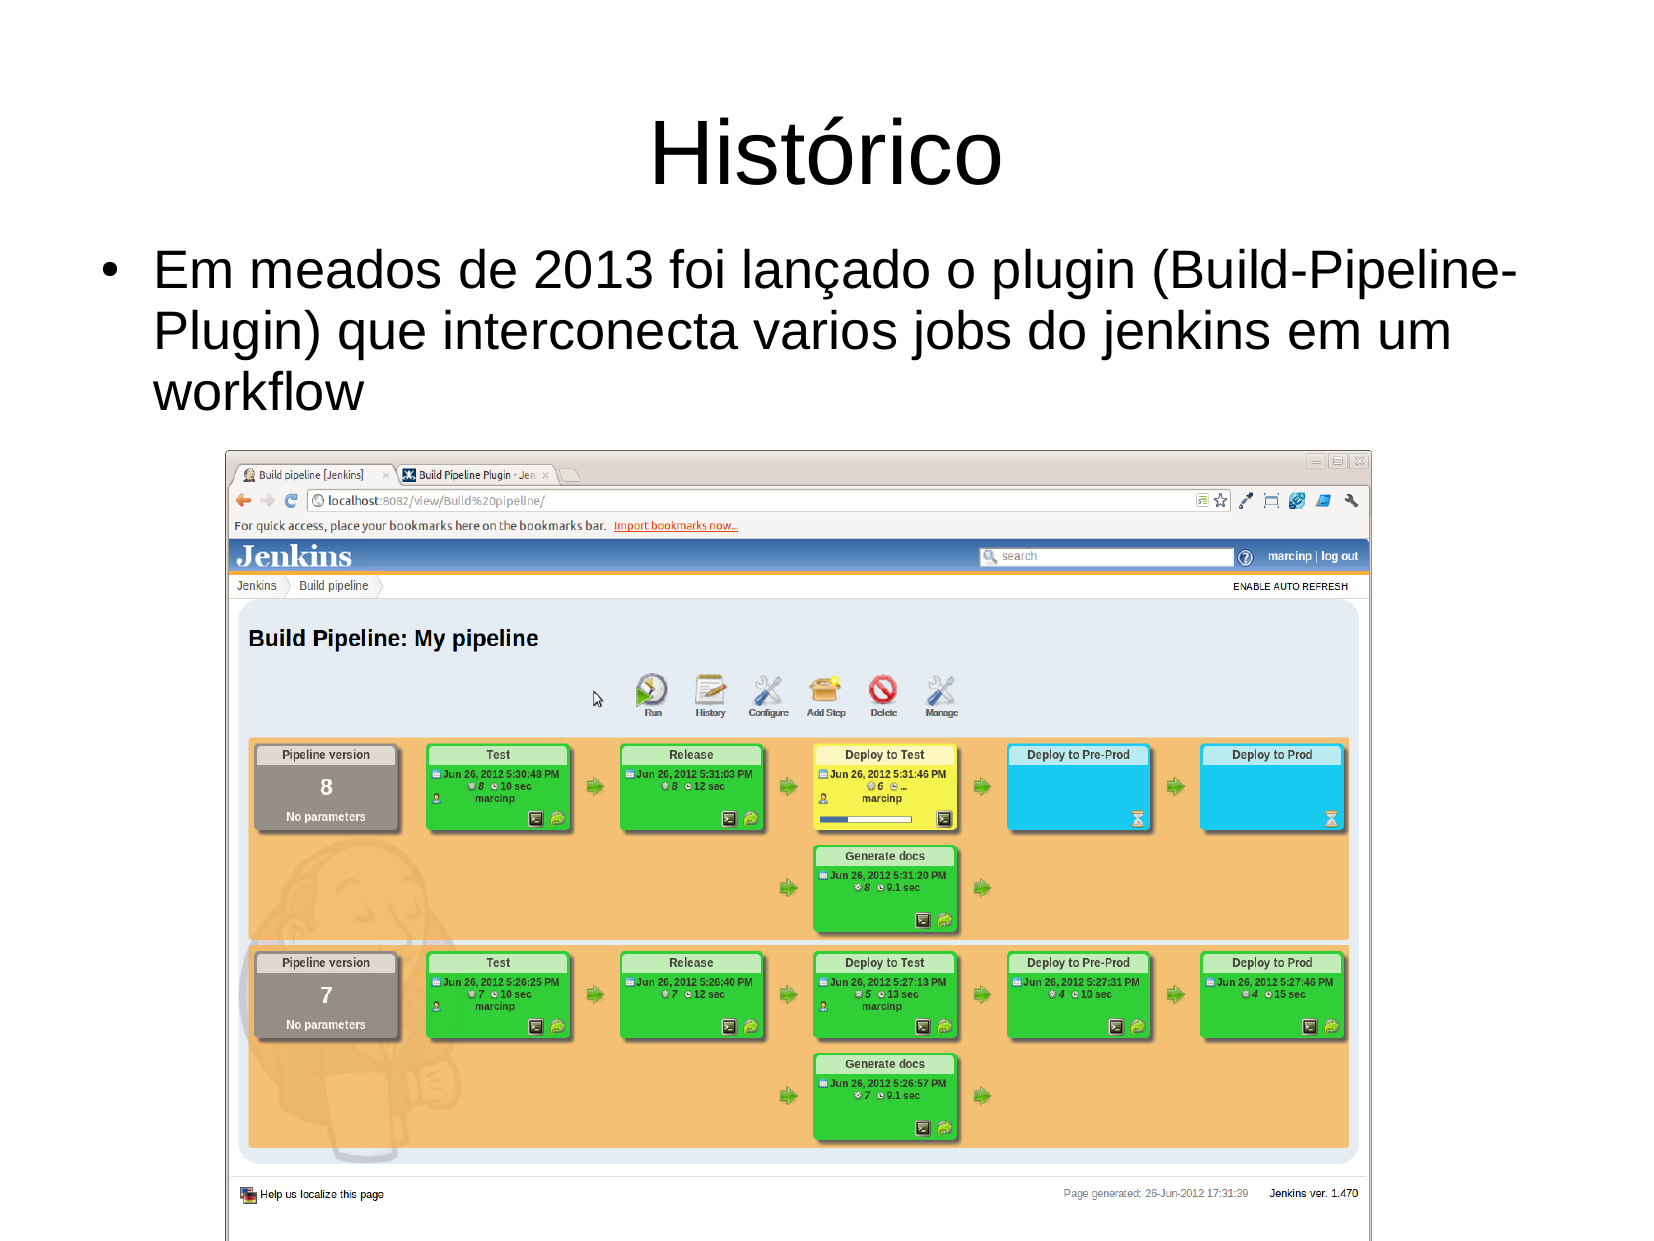

# Histórico
Em meados de 2013 foi lançado o plugin (Build-Pipeline-Plugin) que interconecta varios jobs do jenkins em um workflow